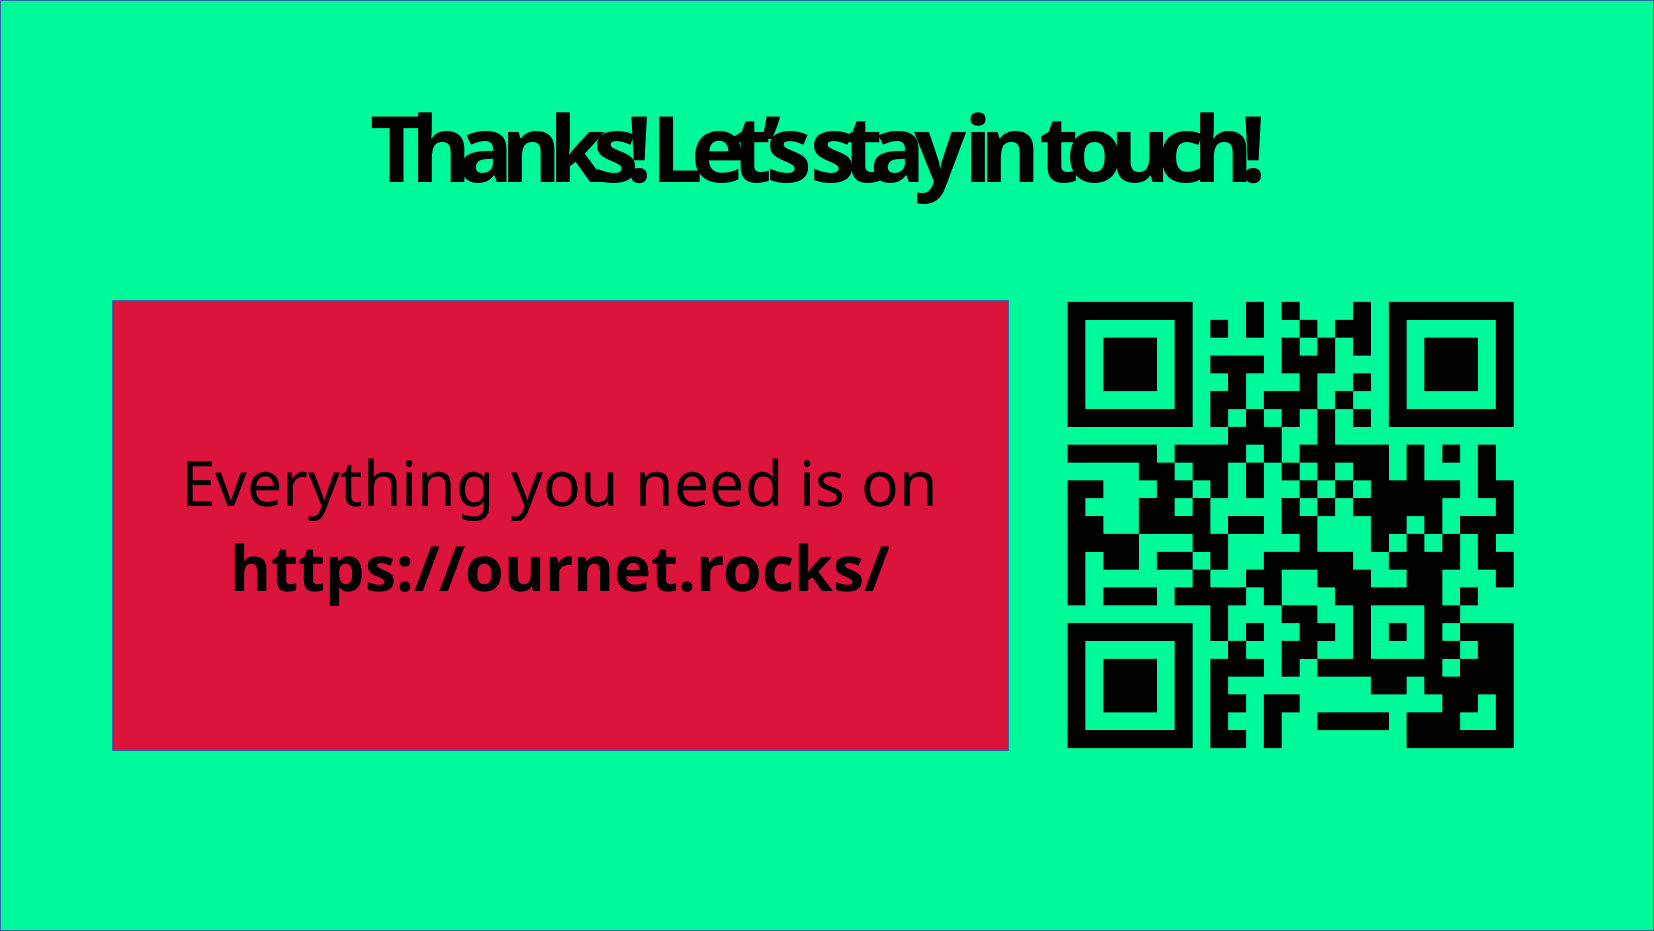

# Thanks! Let’s stay in touch!
Everything you need is on https://ournet.rocks/